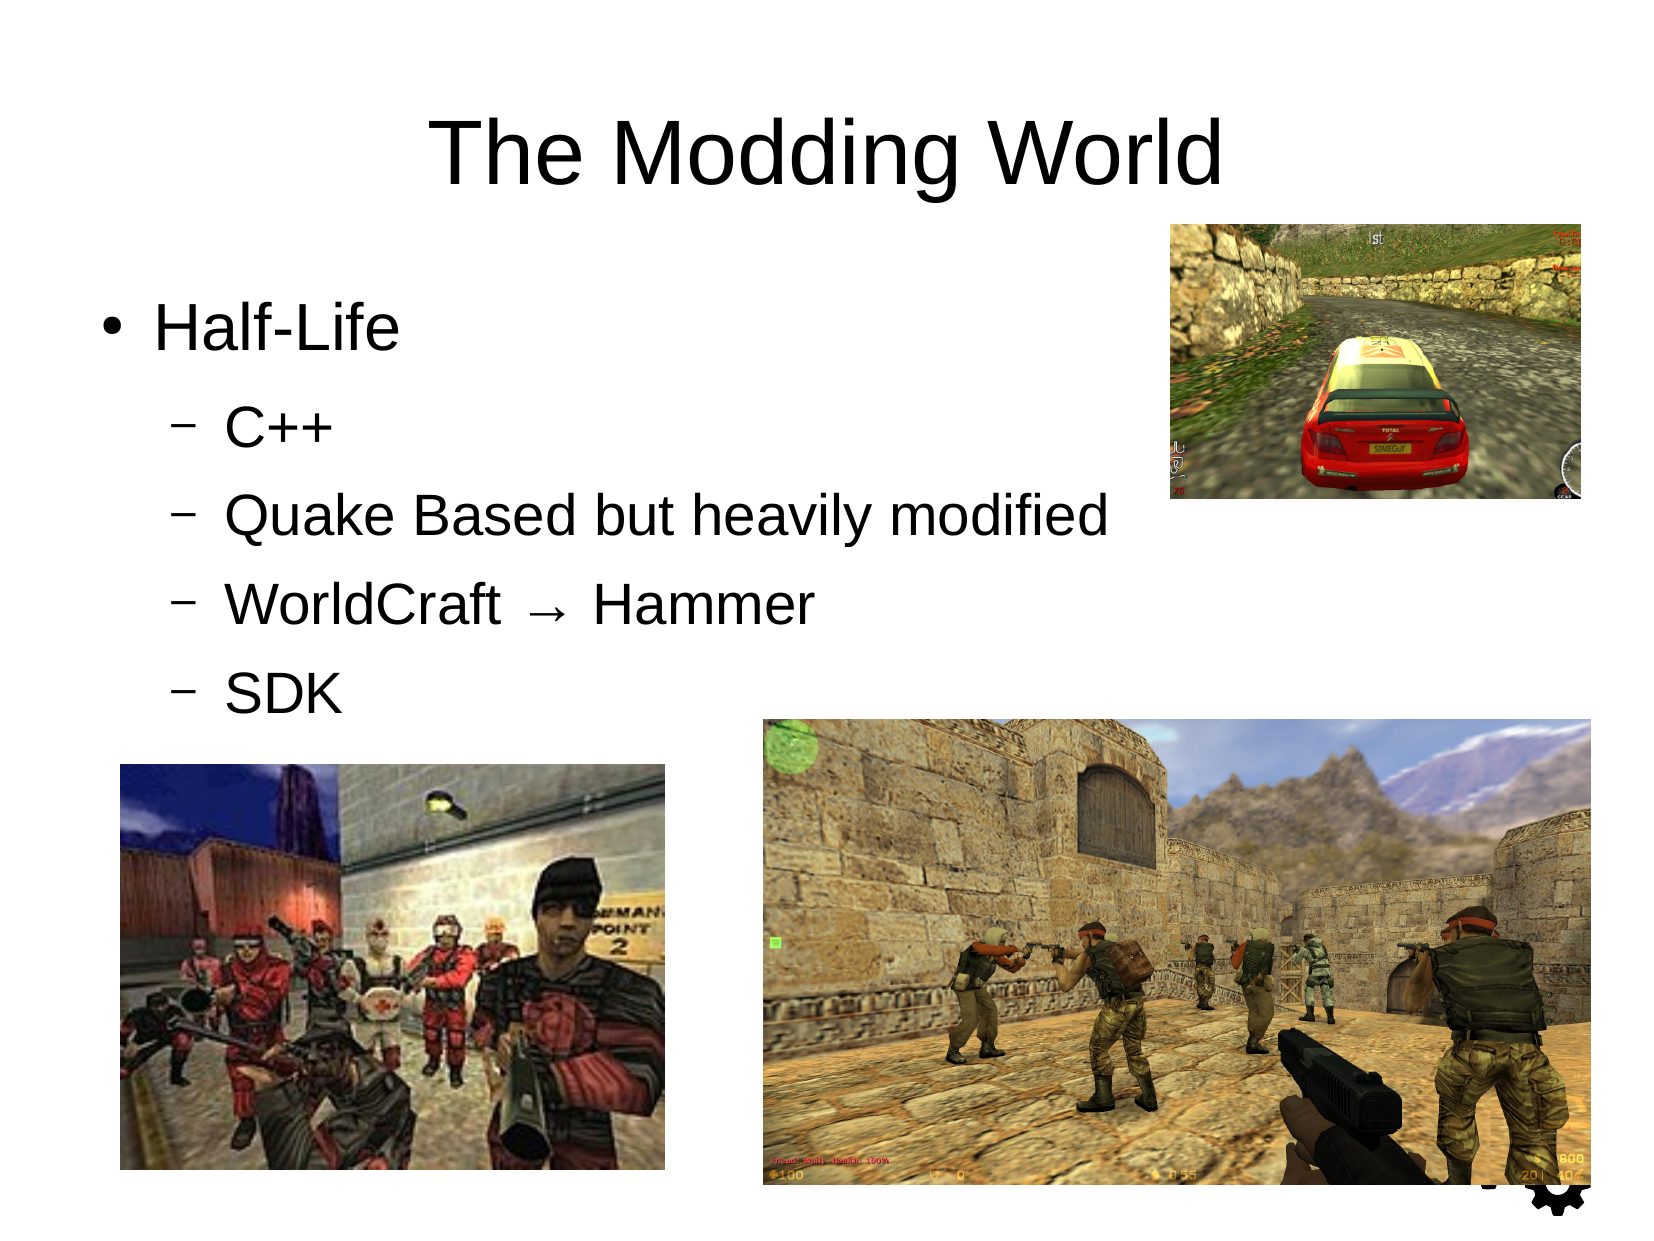

# The Modding World
Half-Life
C++
Quake Based but heavily modified
WorldCraft → Hammer
SDK